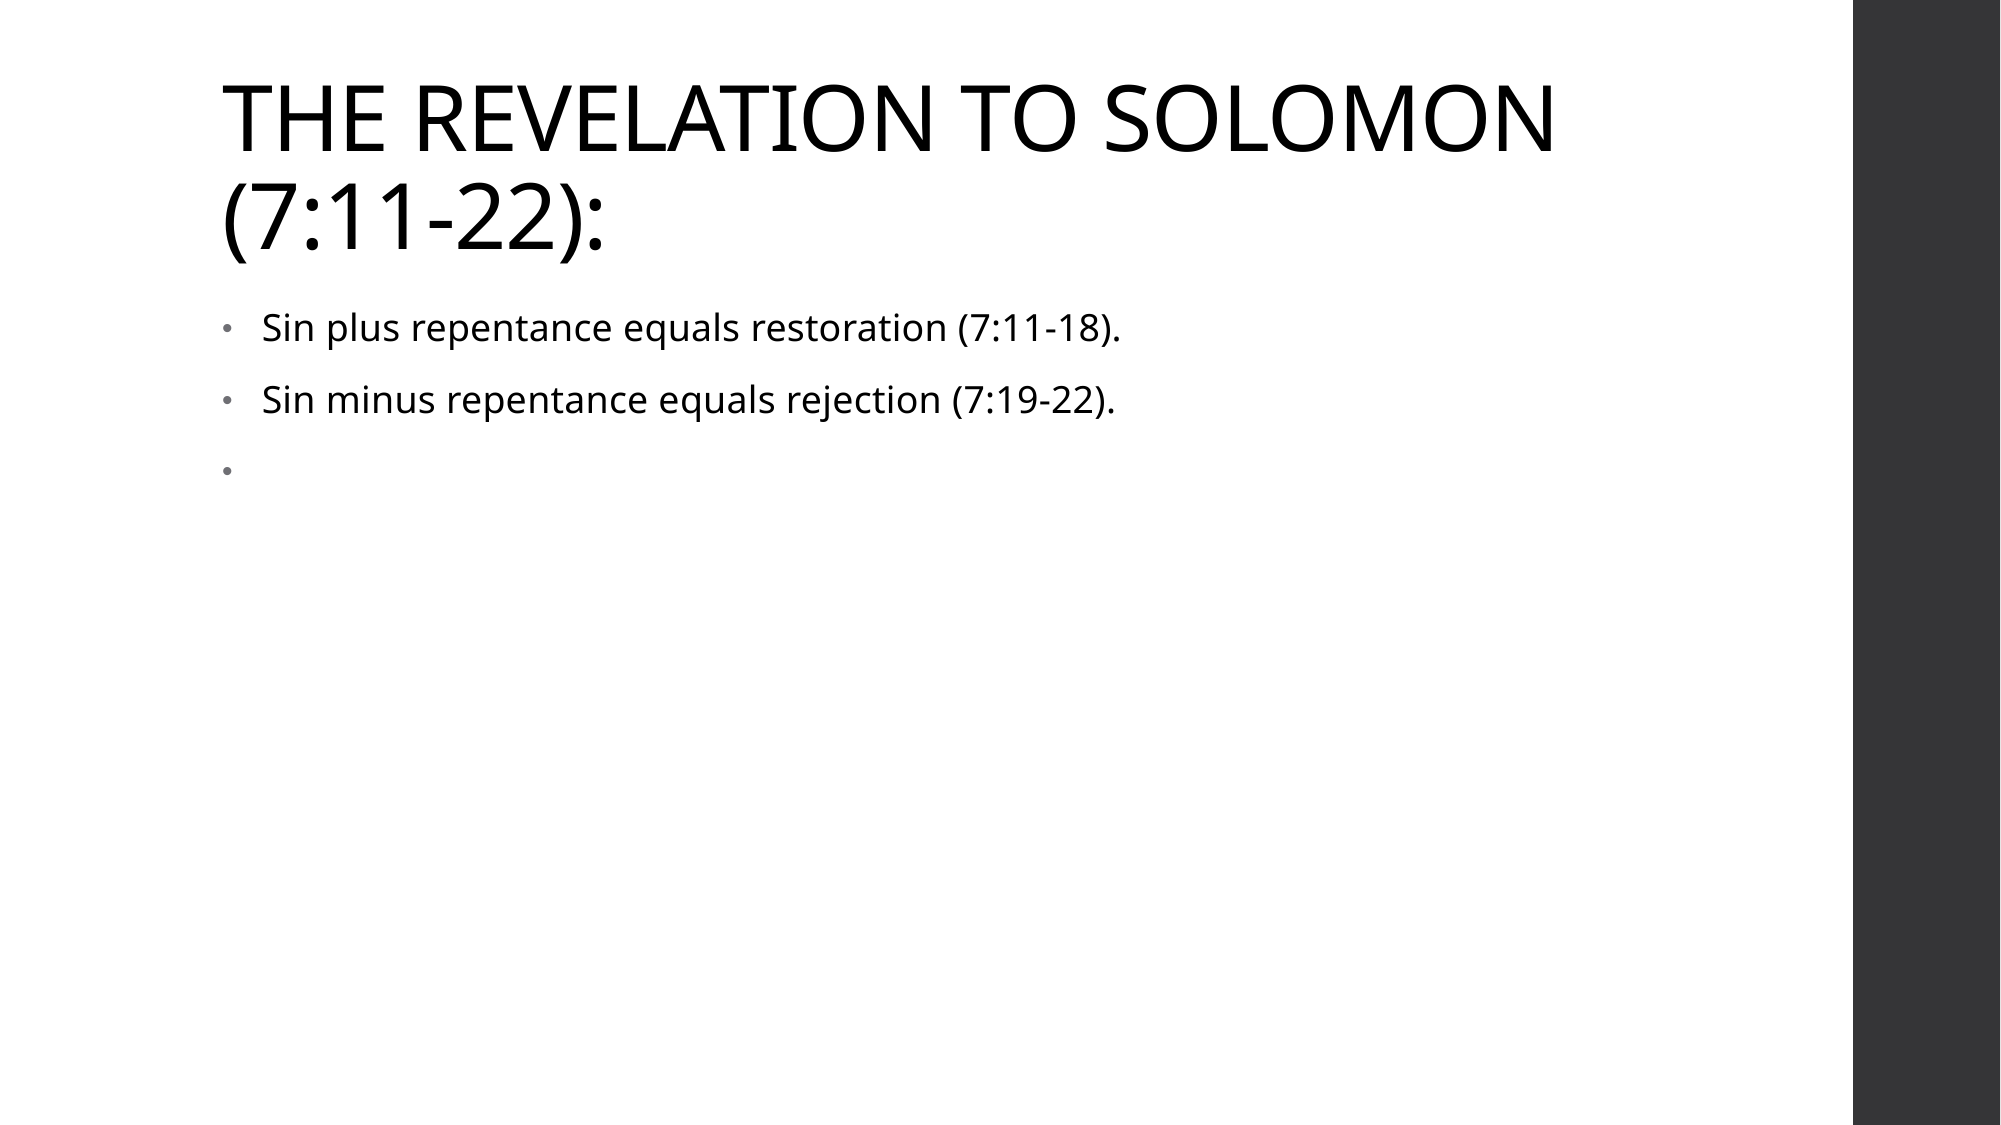

# THE REVELATION TO SOLOMON (7:11-22):
 Sin plus repentance equals restoration (7:11-18).
 Sin minus repentance equals rejection (7:19-22).